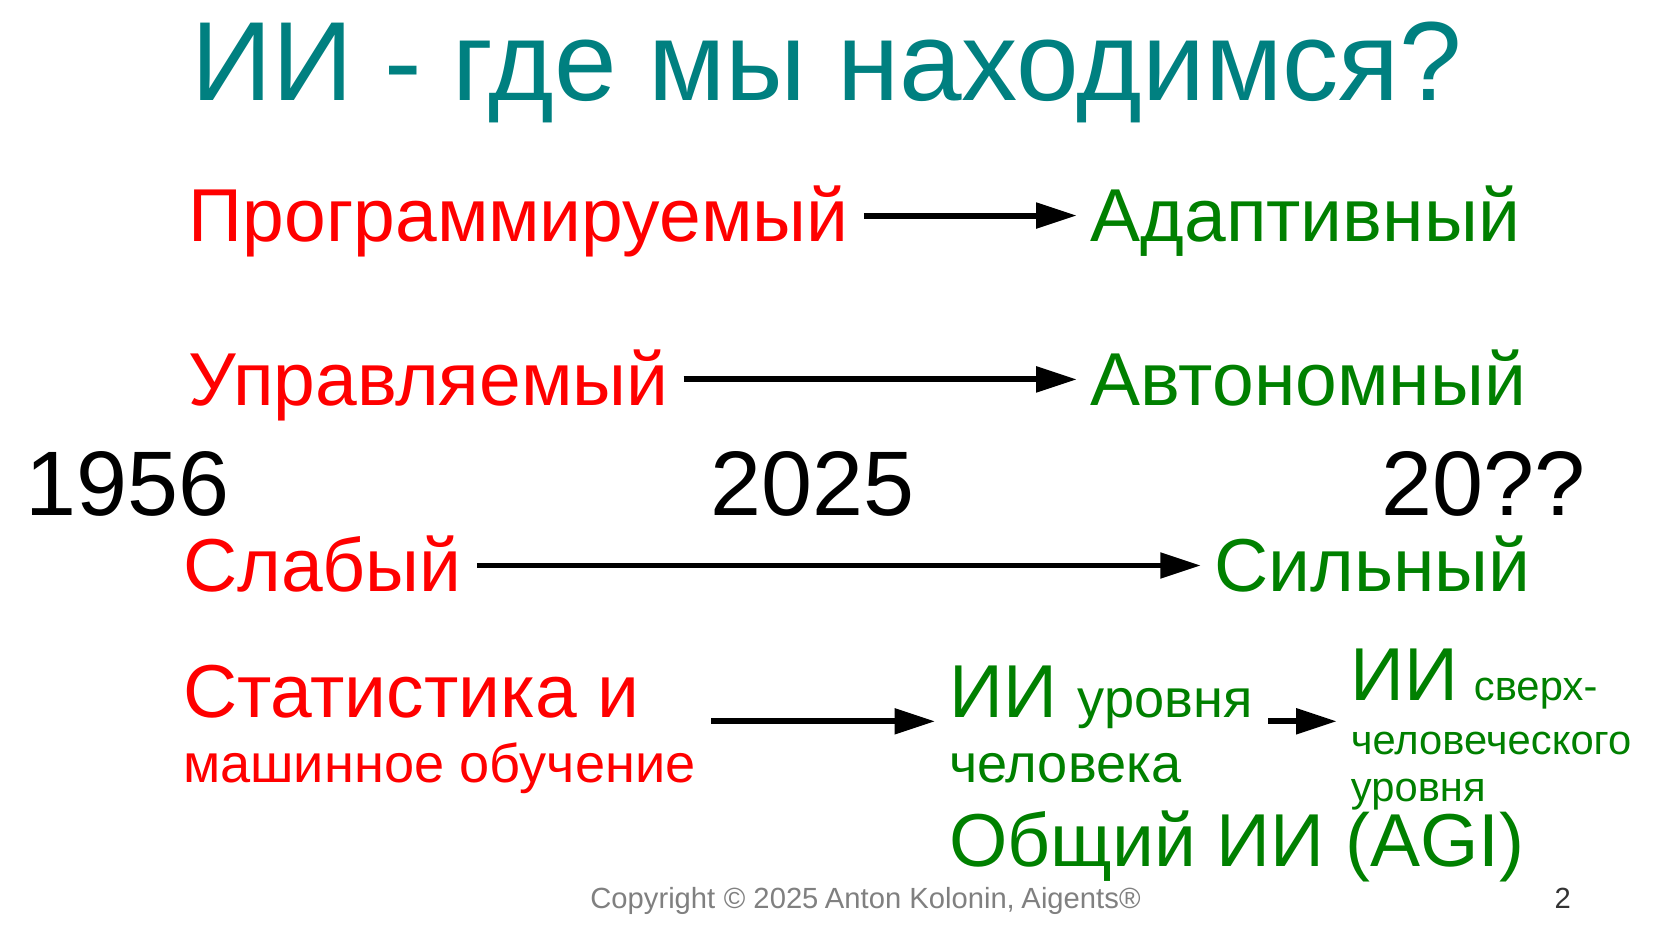

ИИ - где мы находимся?
Программируемый
Адаптивный
Управляемый
Автономный
1956
20??
2025
Слабый
Сильный
ИИ сверх-
человеческого
уровня
Статистика и
машинное обучение
ИИ уровня
человека
Общий ИИ (AGI)
Copyright © 2025 Anton Kolonin, Aigents®
2